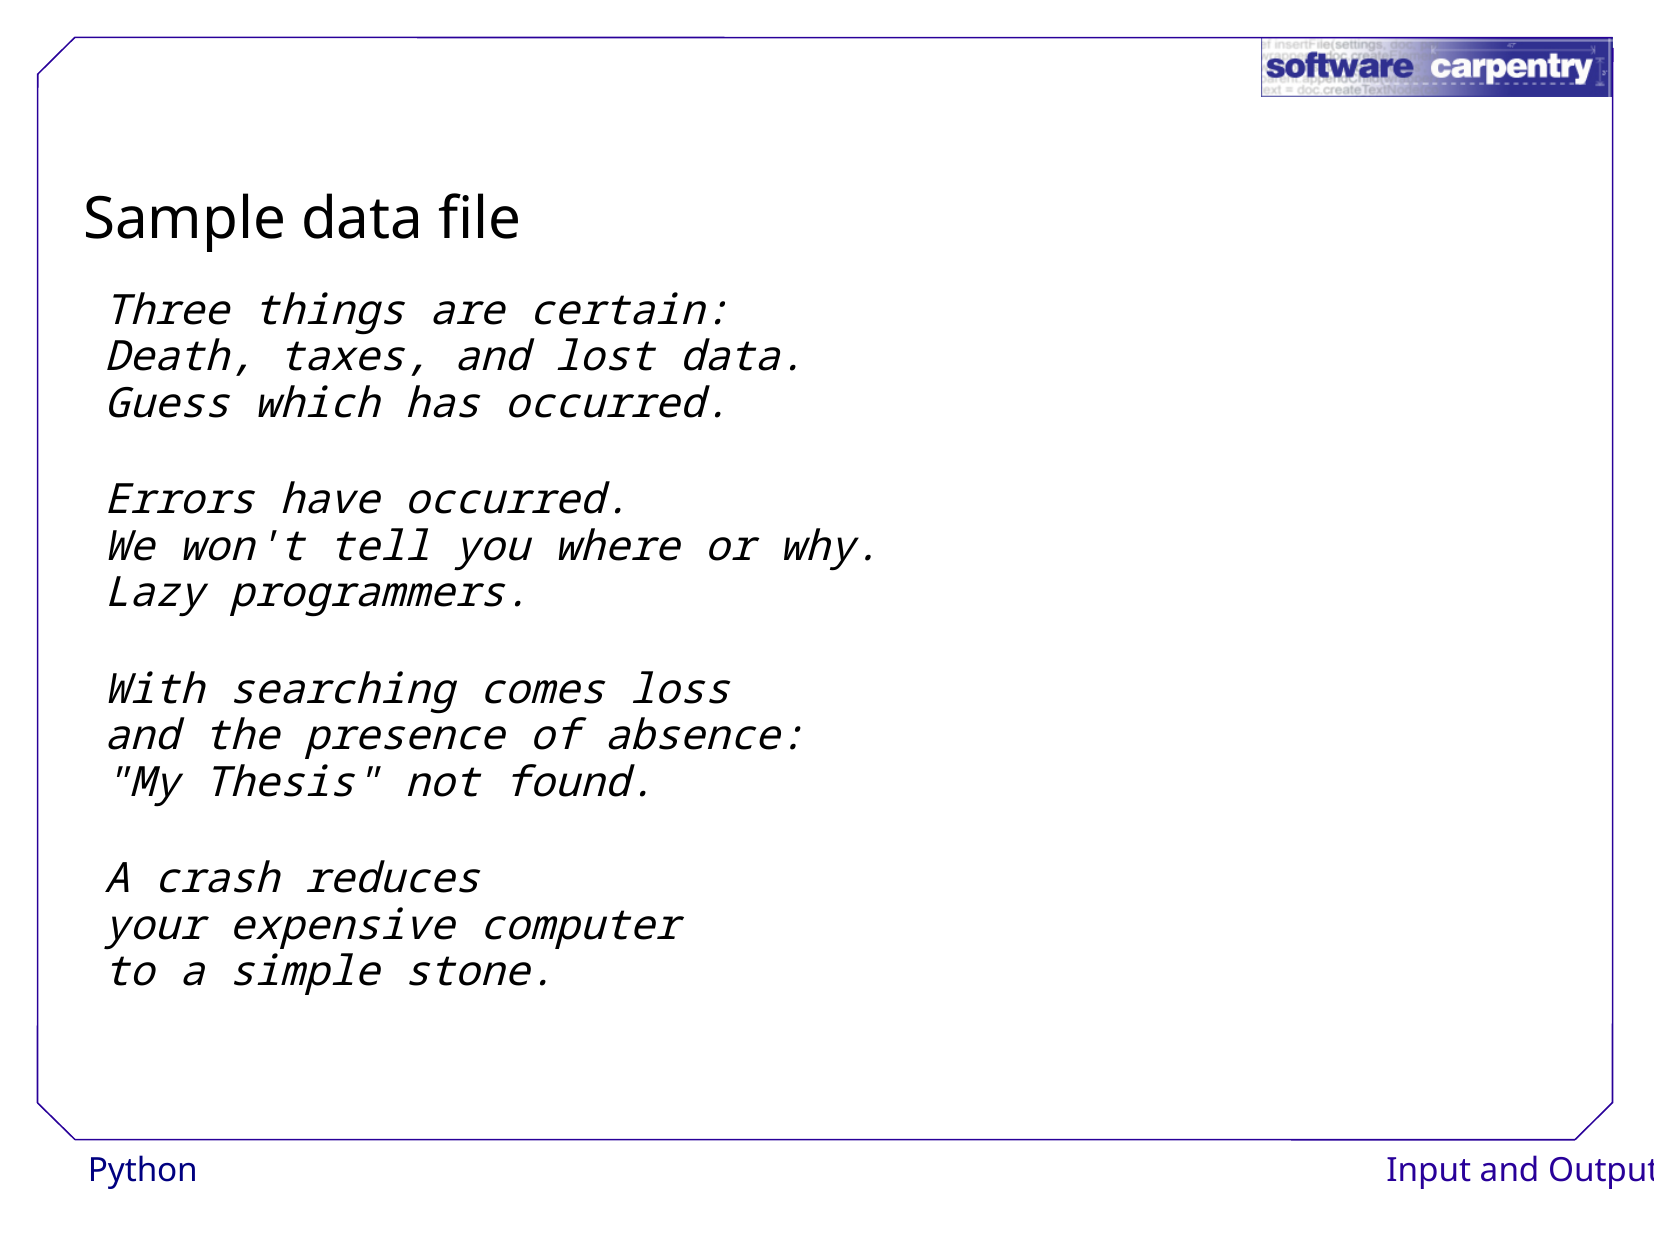

Sample data file
Three things are certain:
Death, taxes, and lost data.
Guess which has occurred.
Errors have occurred.
We won't tell you where or why.
Lazy programmers.
With searching comes loss
and the presence of absence:
"My Thesis" not found.
A crash reduces
your expensive computer
to a simple stone.